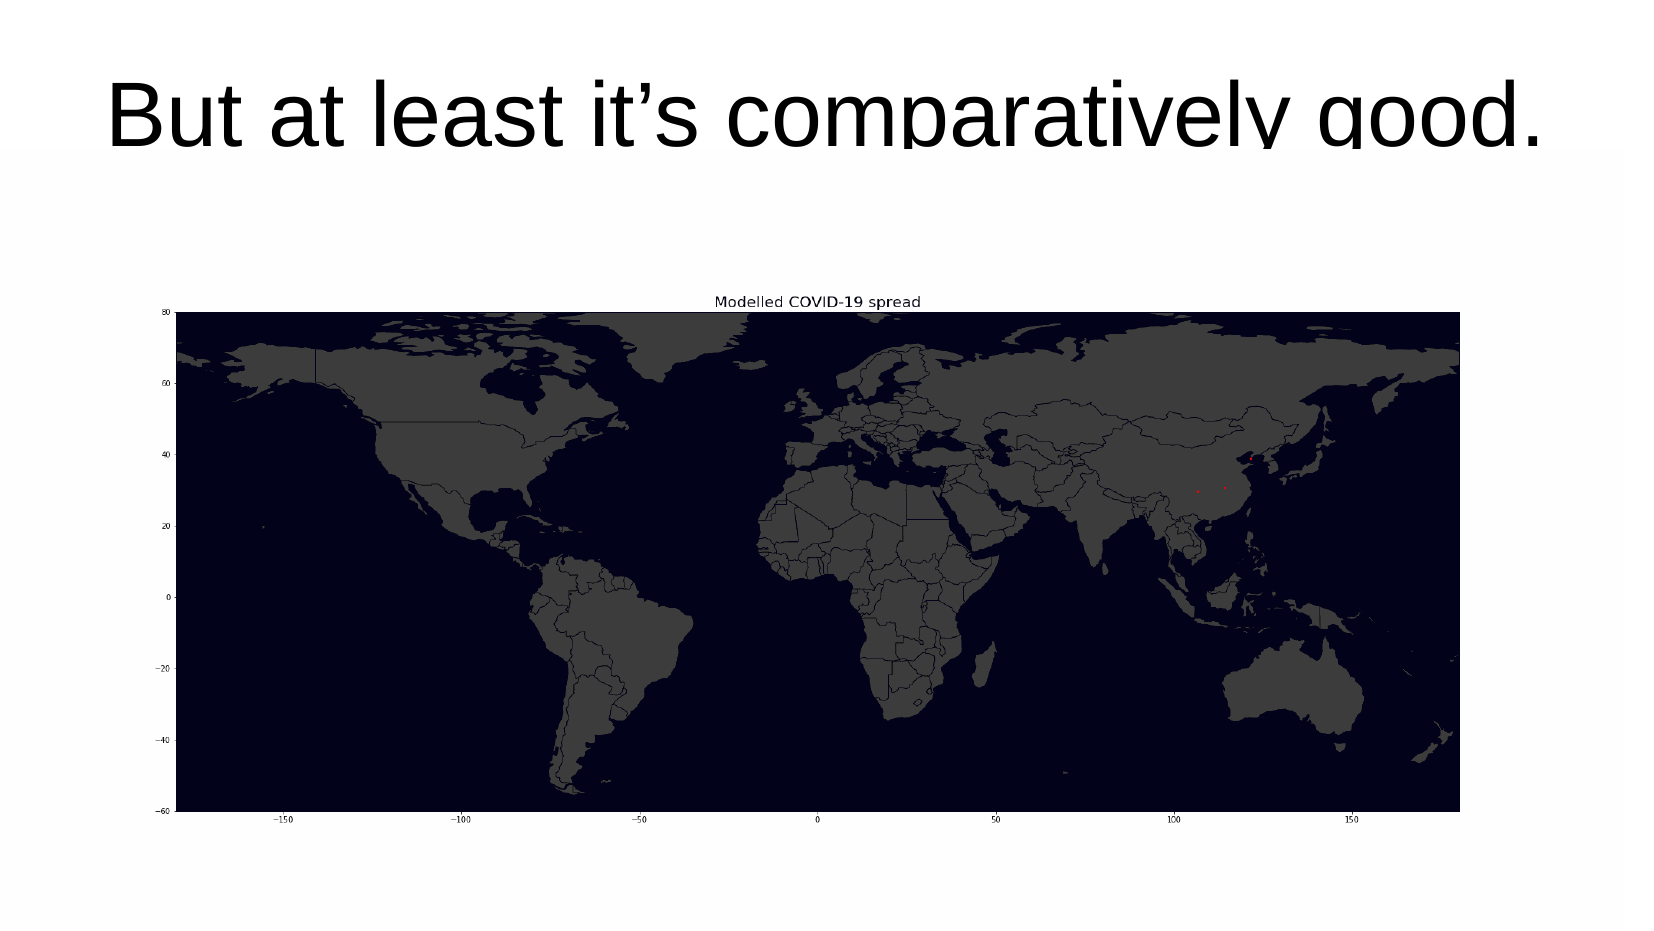

# But at least it’s comparatively good.